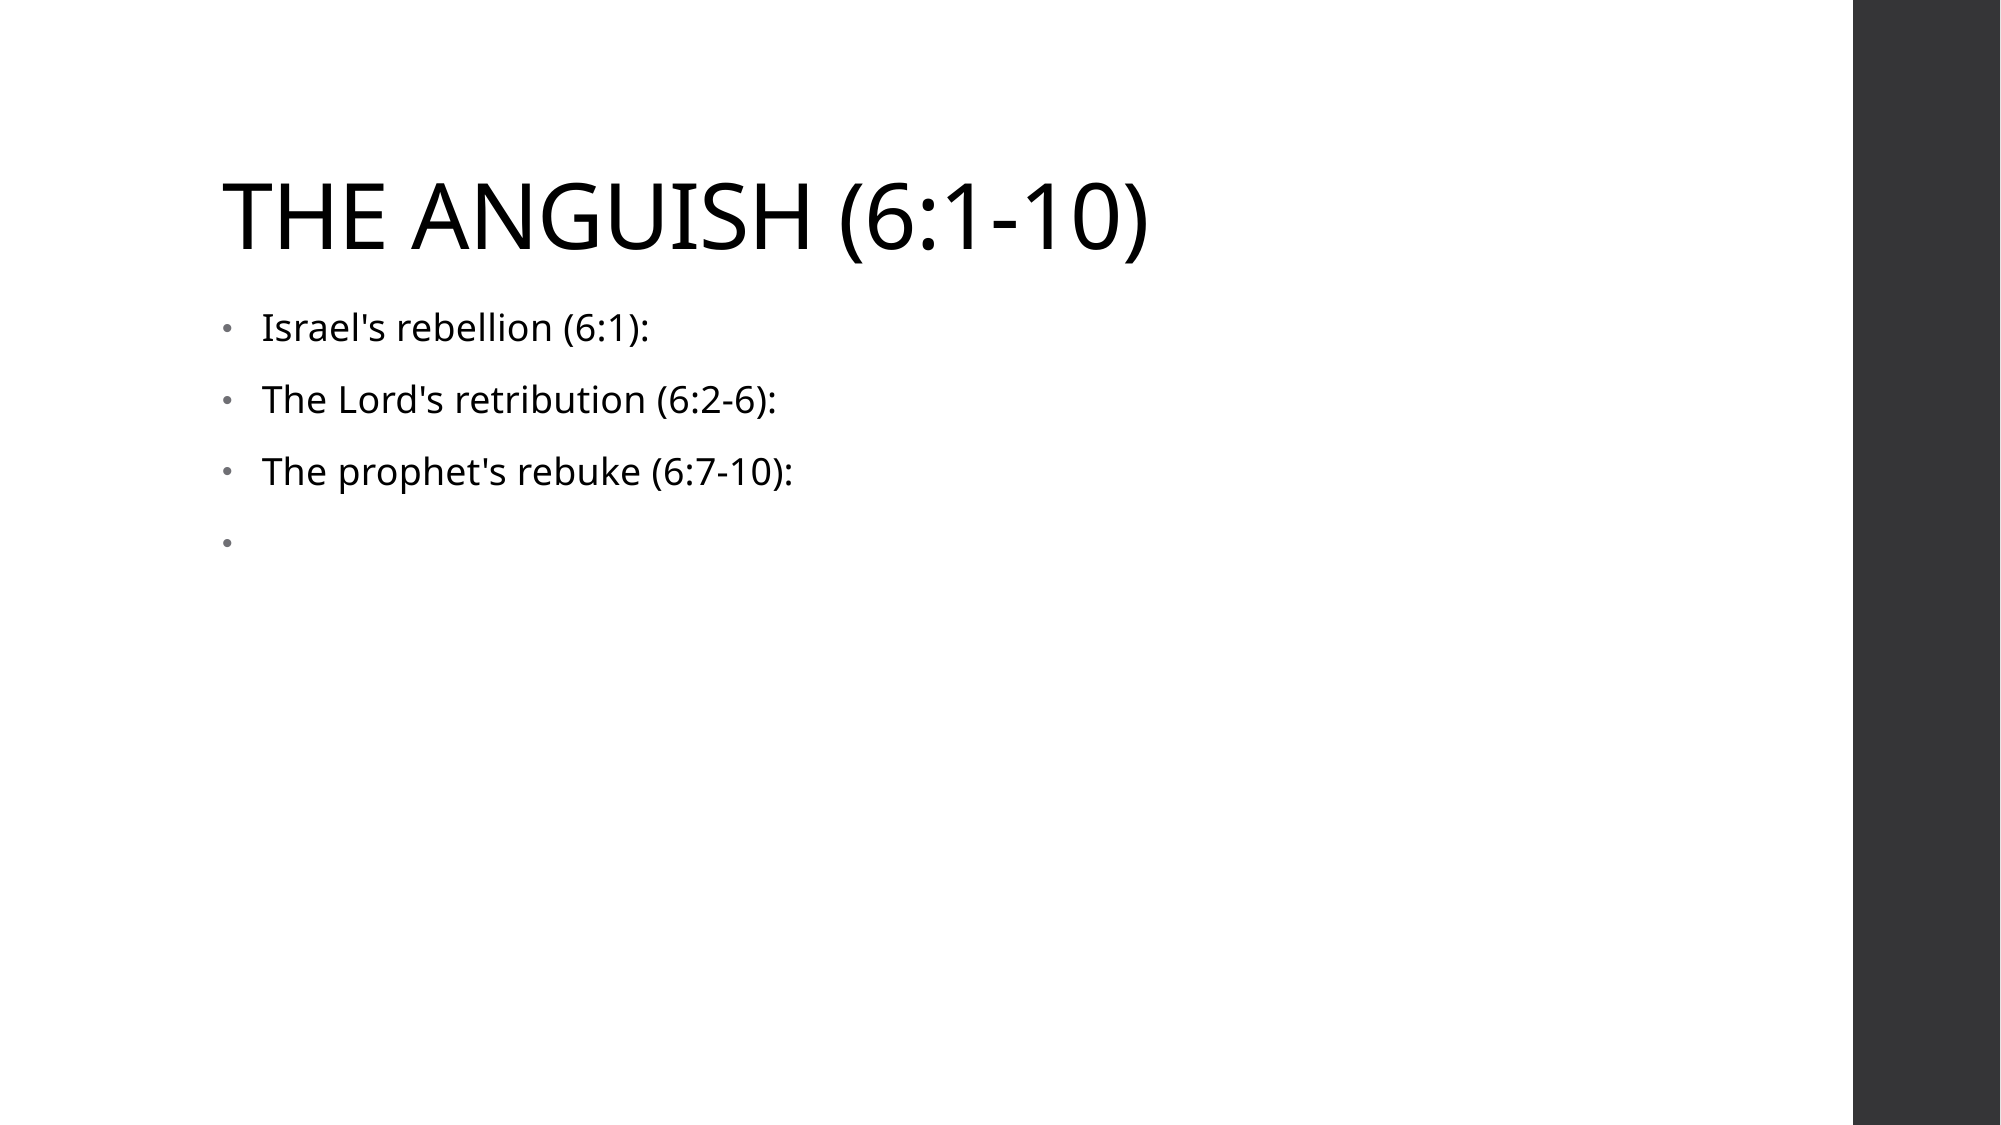

# THE ANGUISH (6:1-10)
 Israel's rebellion (6:1):
 The Lord's retribution (6:2-6):
 The prophet's rebuke (6:7-10):